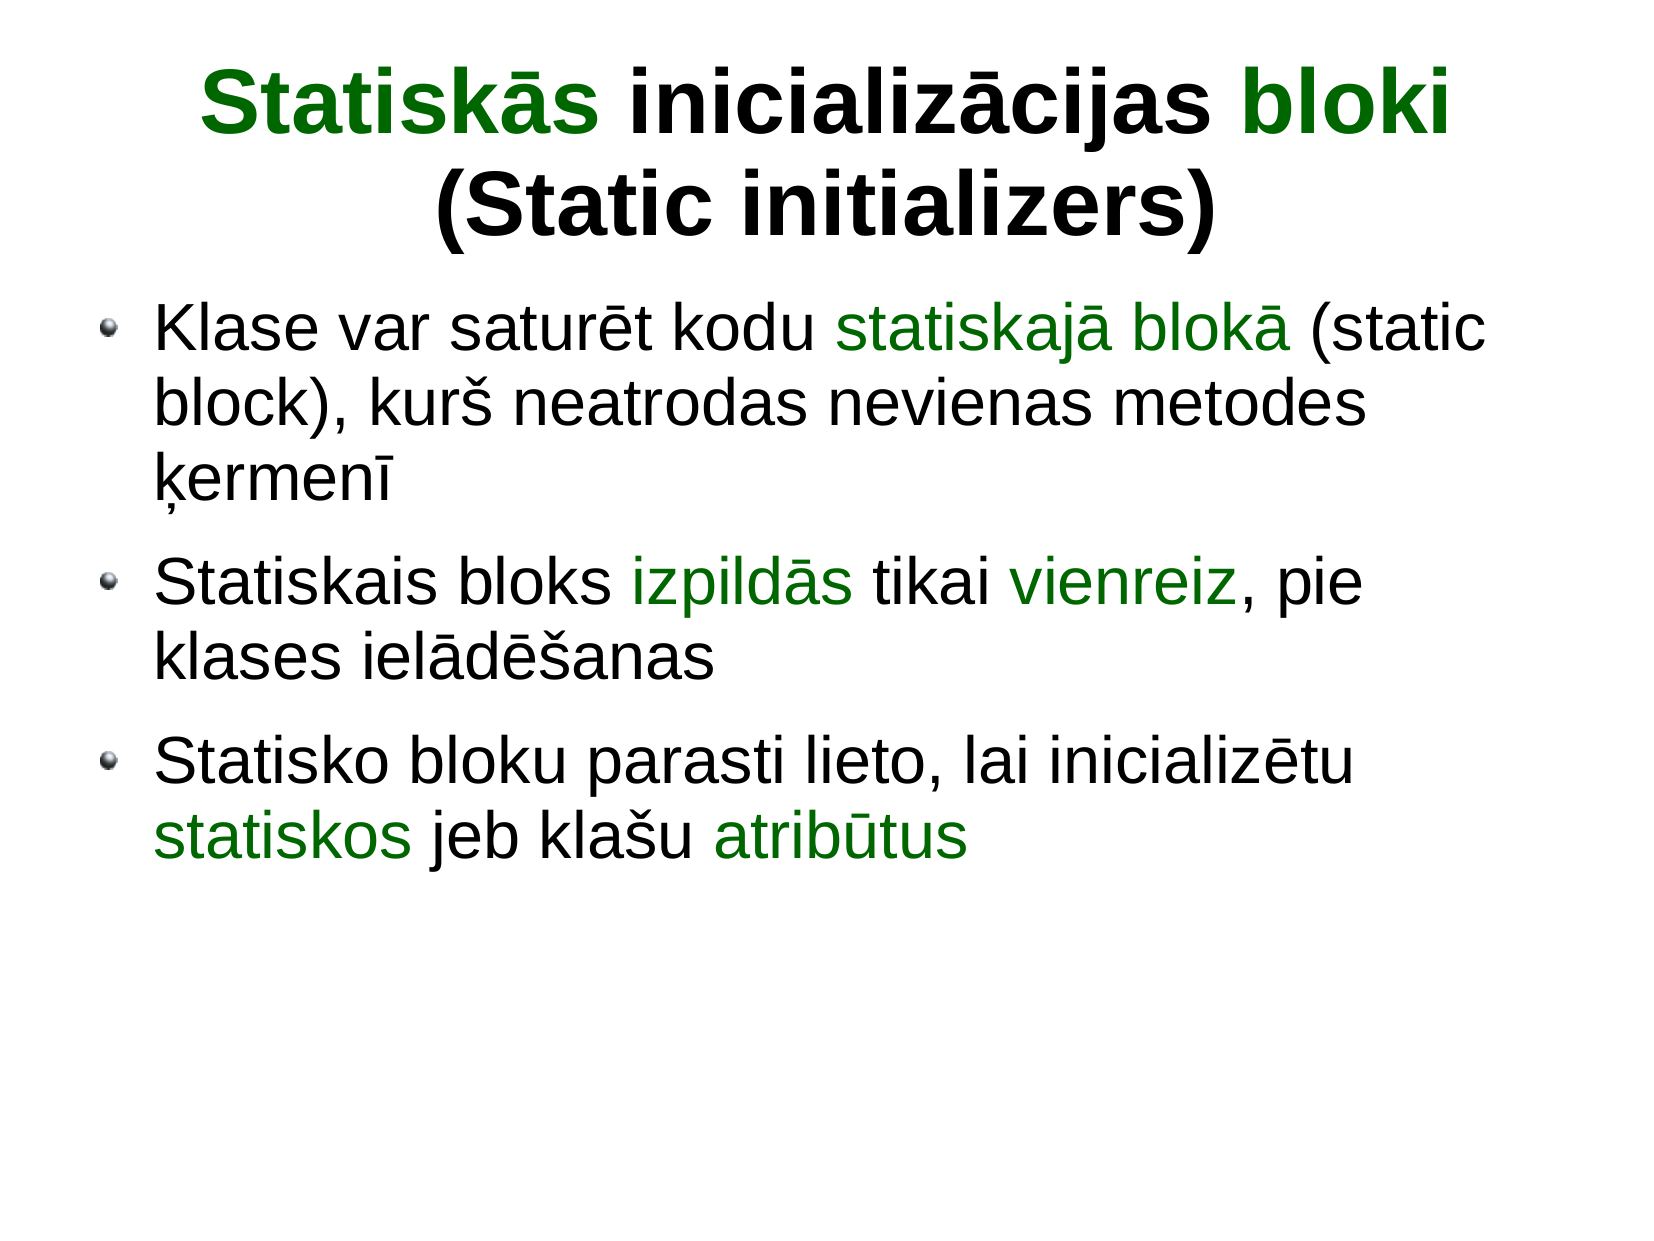

# Statiskās inicializācijas bloki (Static initializers)
Klase var saturēt kodu statiskajā blokā (static block), kurš neatrodas nevienas metodes ķermenī
Statiskais bloks izpildās tikai vienreiz, pie klases ielādēšanas
Statisko bloku parasti lieto, lai inicializētu statiskos jeb klašu atribūtus